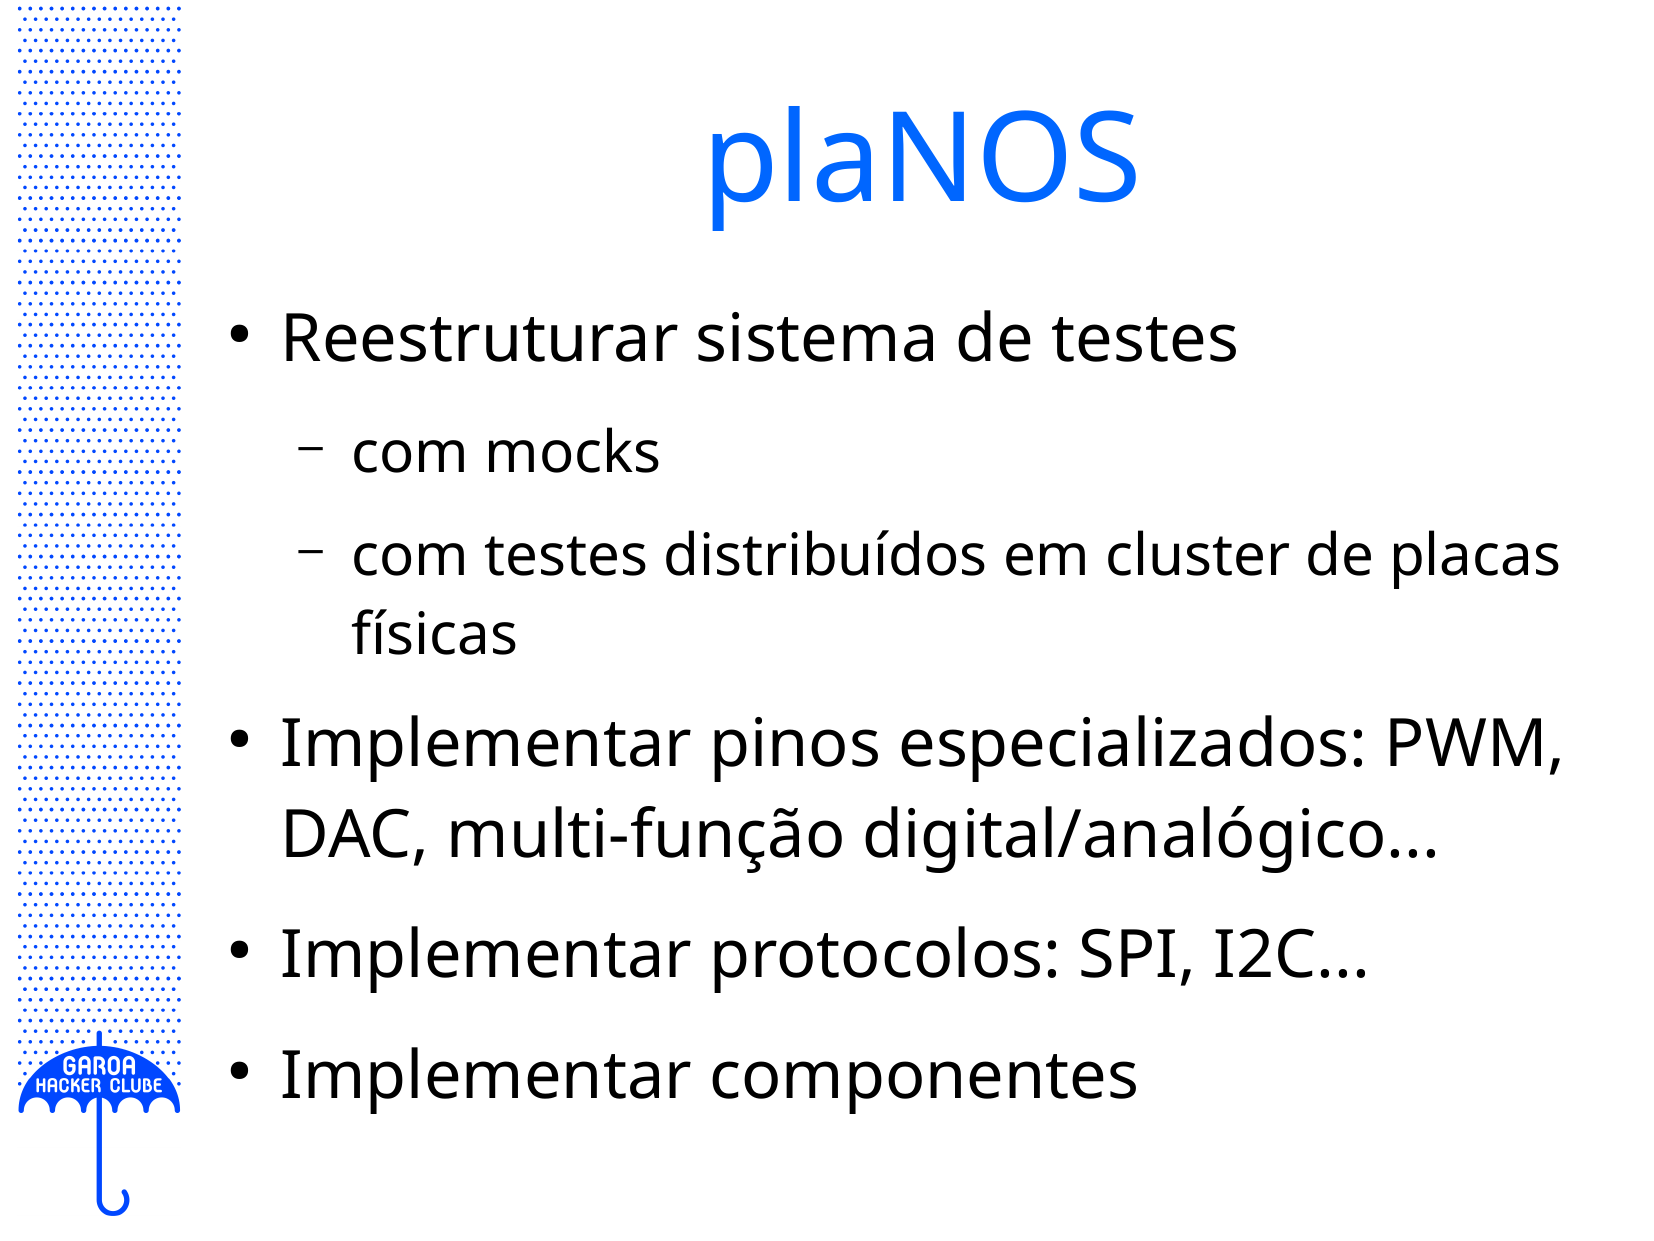

# plaNOS
Reestruturar sistema de testes
com mocks
com testes distribuídos em cluster de placas físicas
Implementar pinos especializados: PWM, DAC, multi-função digital/analógico...
Implementar protocolos: SPI, I2C...
Implementar componentes